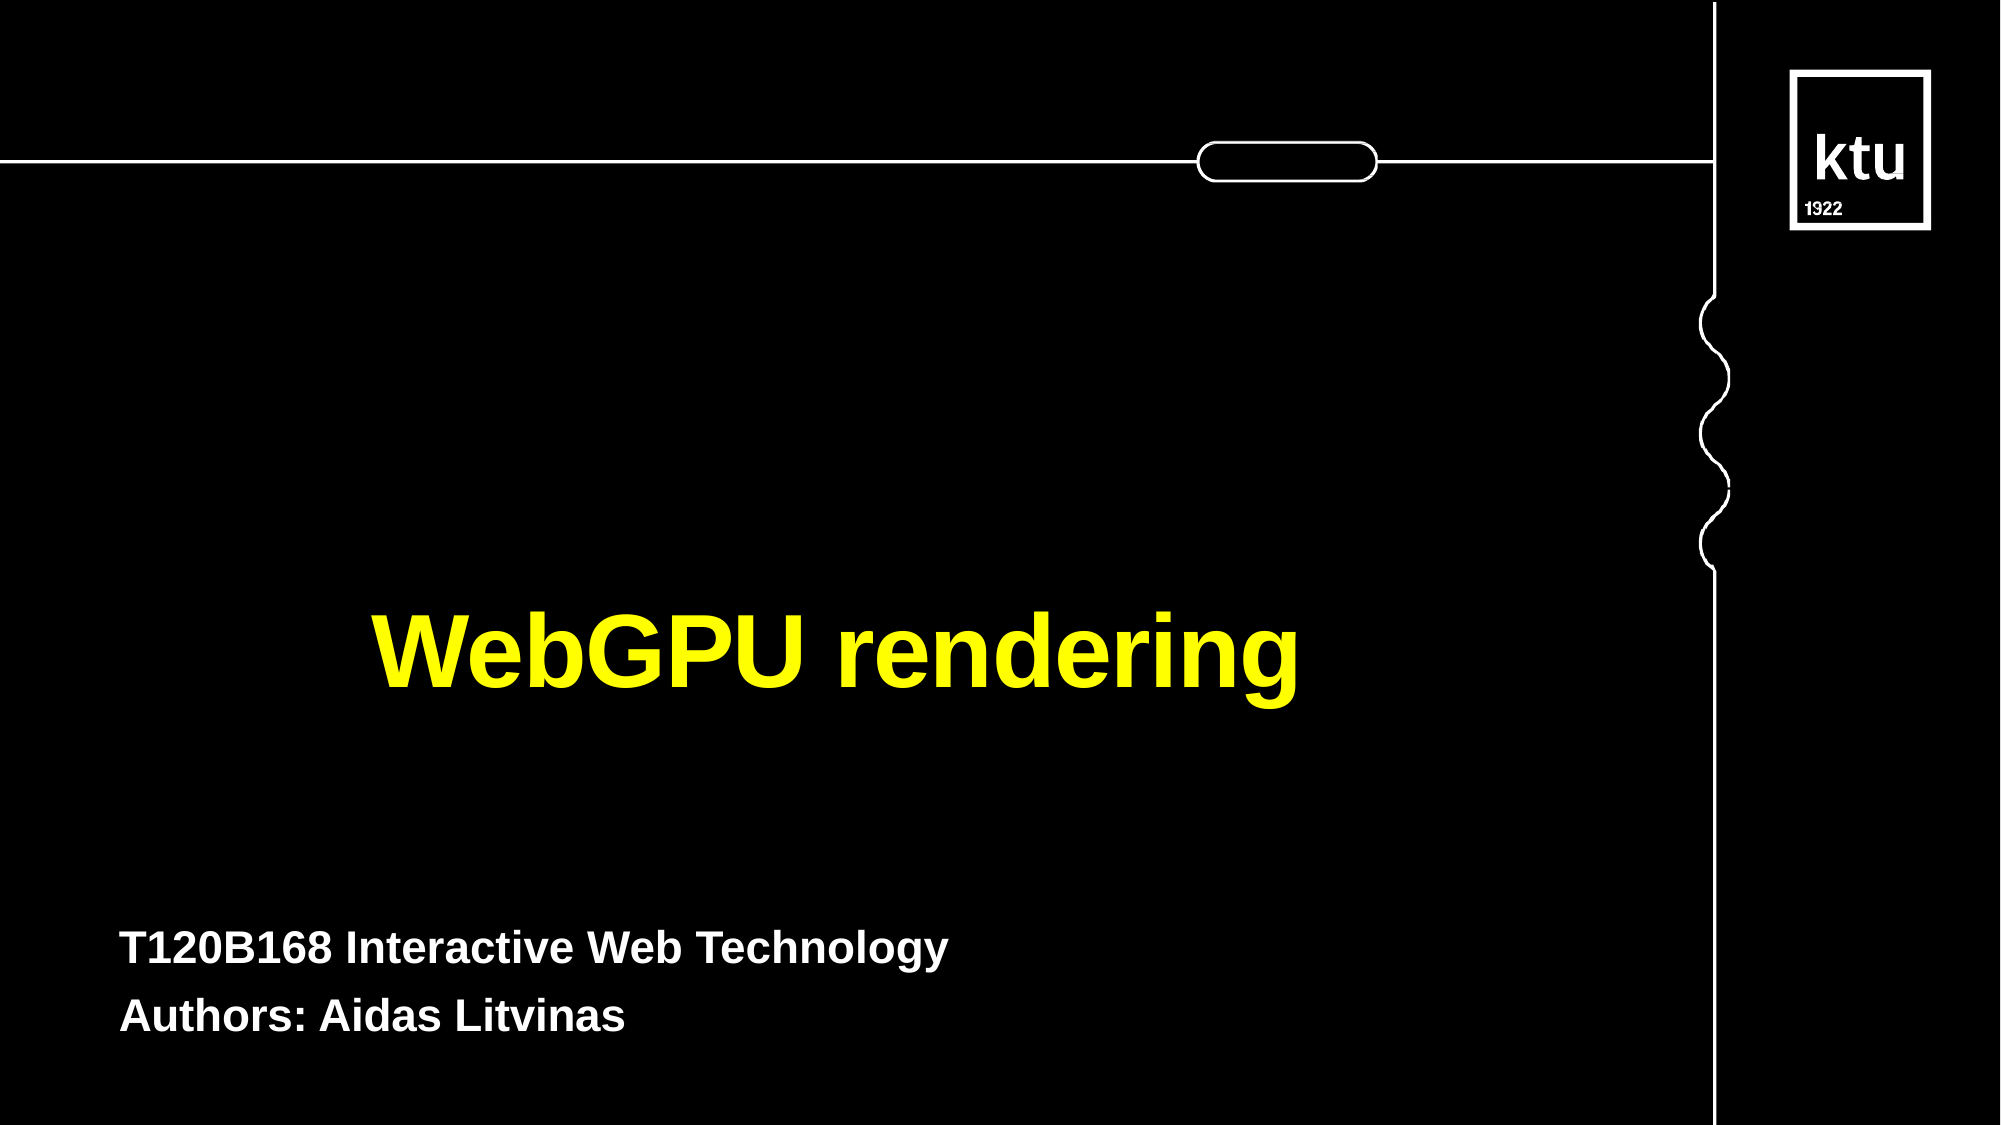

WebGPU rendering
T120B168 Interactive Web Technology
Authors: Aidas Litvinas